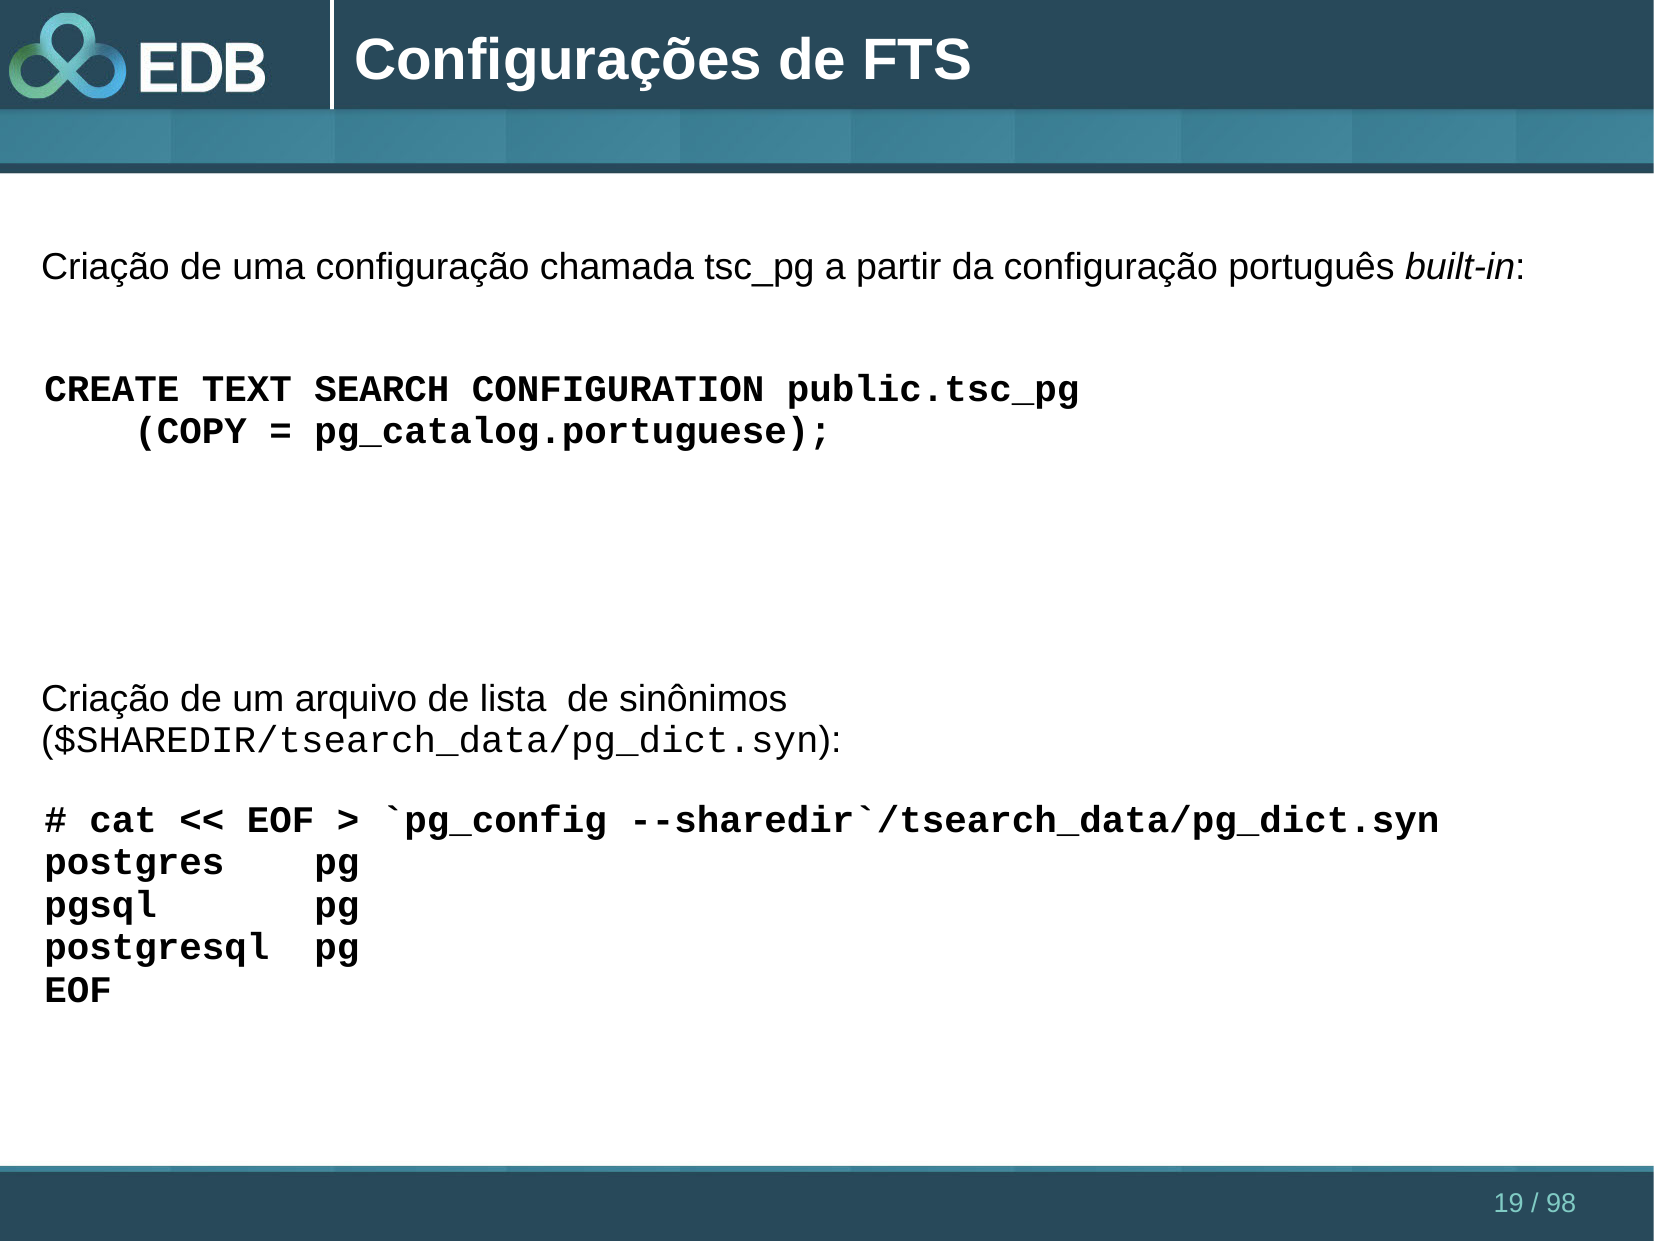

# Configurações de FTS
Criação de uma configuração chamada tsc_pg a partir da configuração português built-in:
CREATE TEXT SEARCH CONFIGURATION public.tsc_pg
 (COPY = pg_catalog.portuguese);
Criação de um arquivo de lista de sinônimos ($SHAREDIR/tsearch_data/pg_dict.syn):
# cat << EOF > `pg_config --sharedir`/tsearch_data/pg_dict.syn
postgres pg
pgsql pg
postgresql pg
EOF